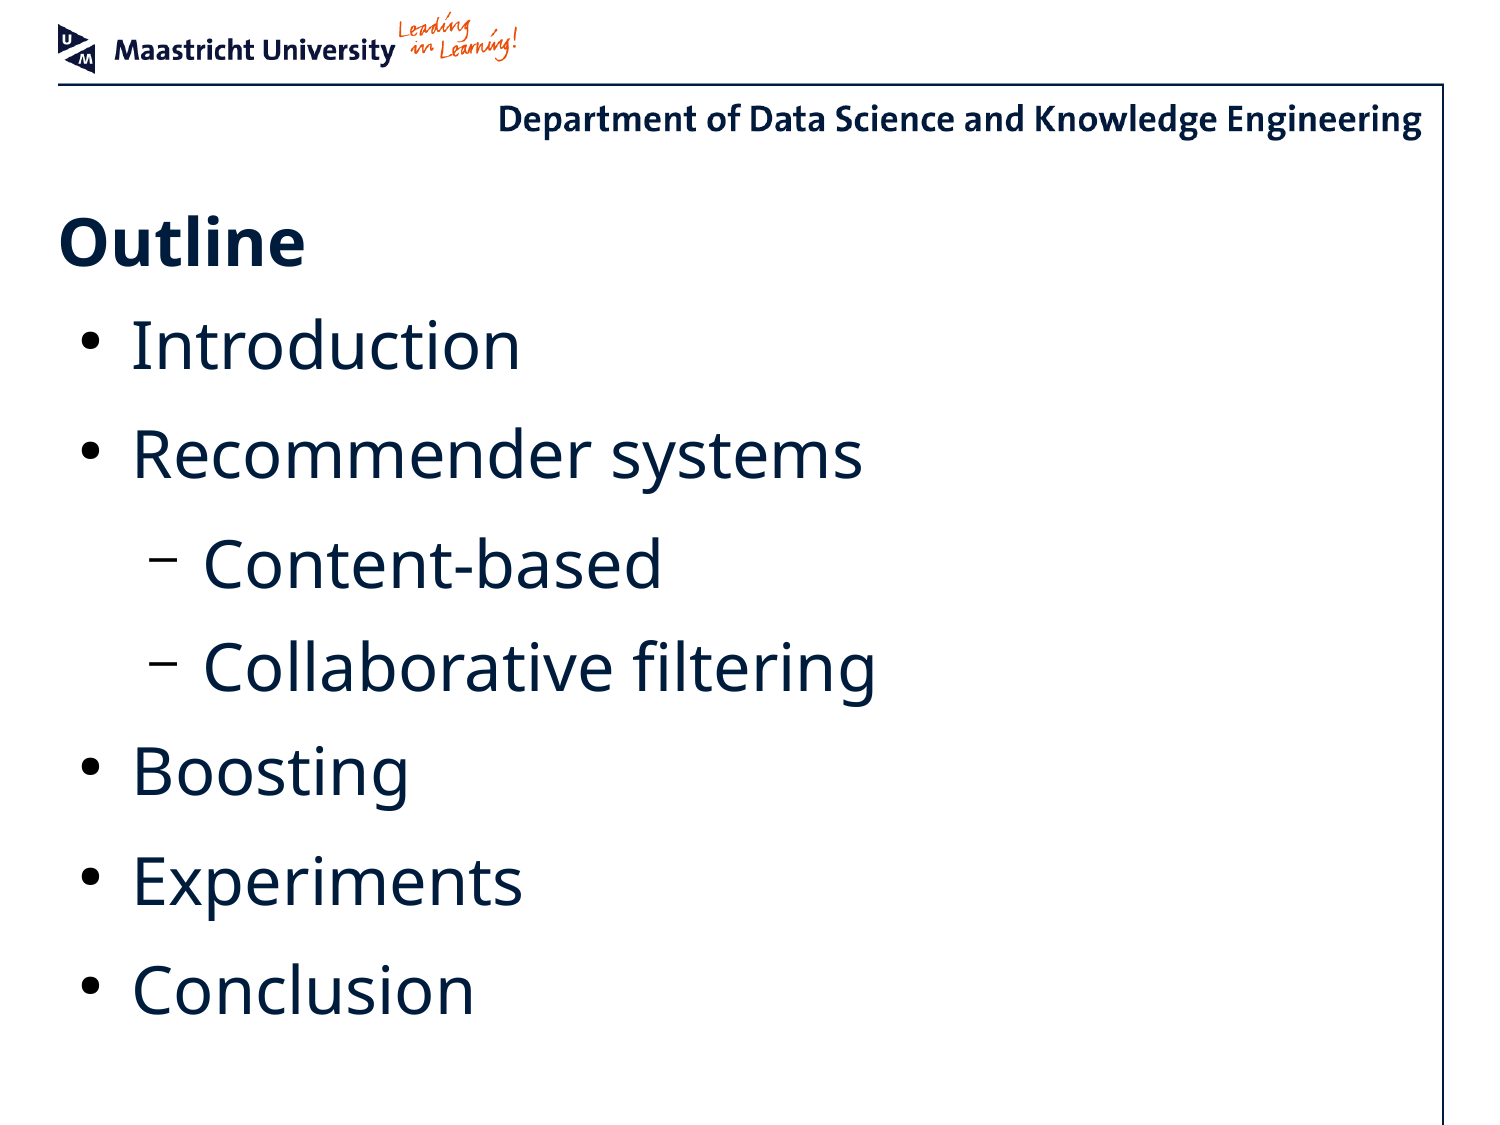

# Outline
Introduction
Recommender systems
Content-based
Collaborative filtering
Boosting
Experiments
Conclusion